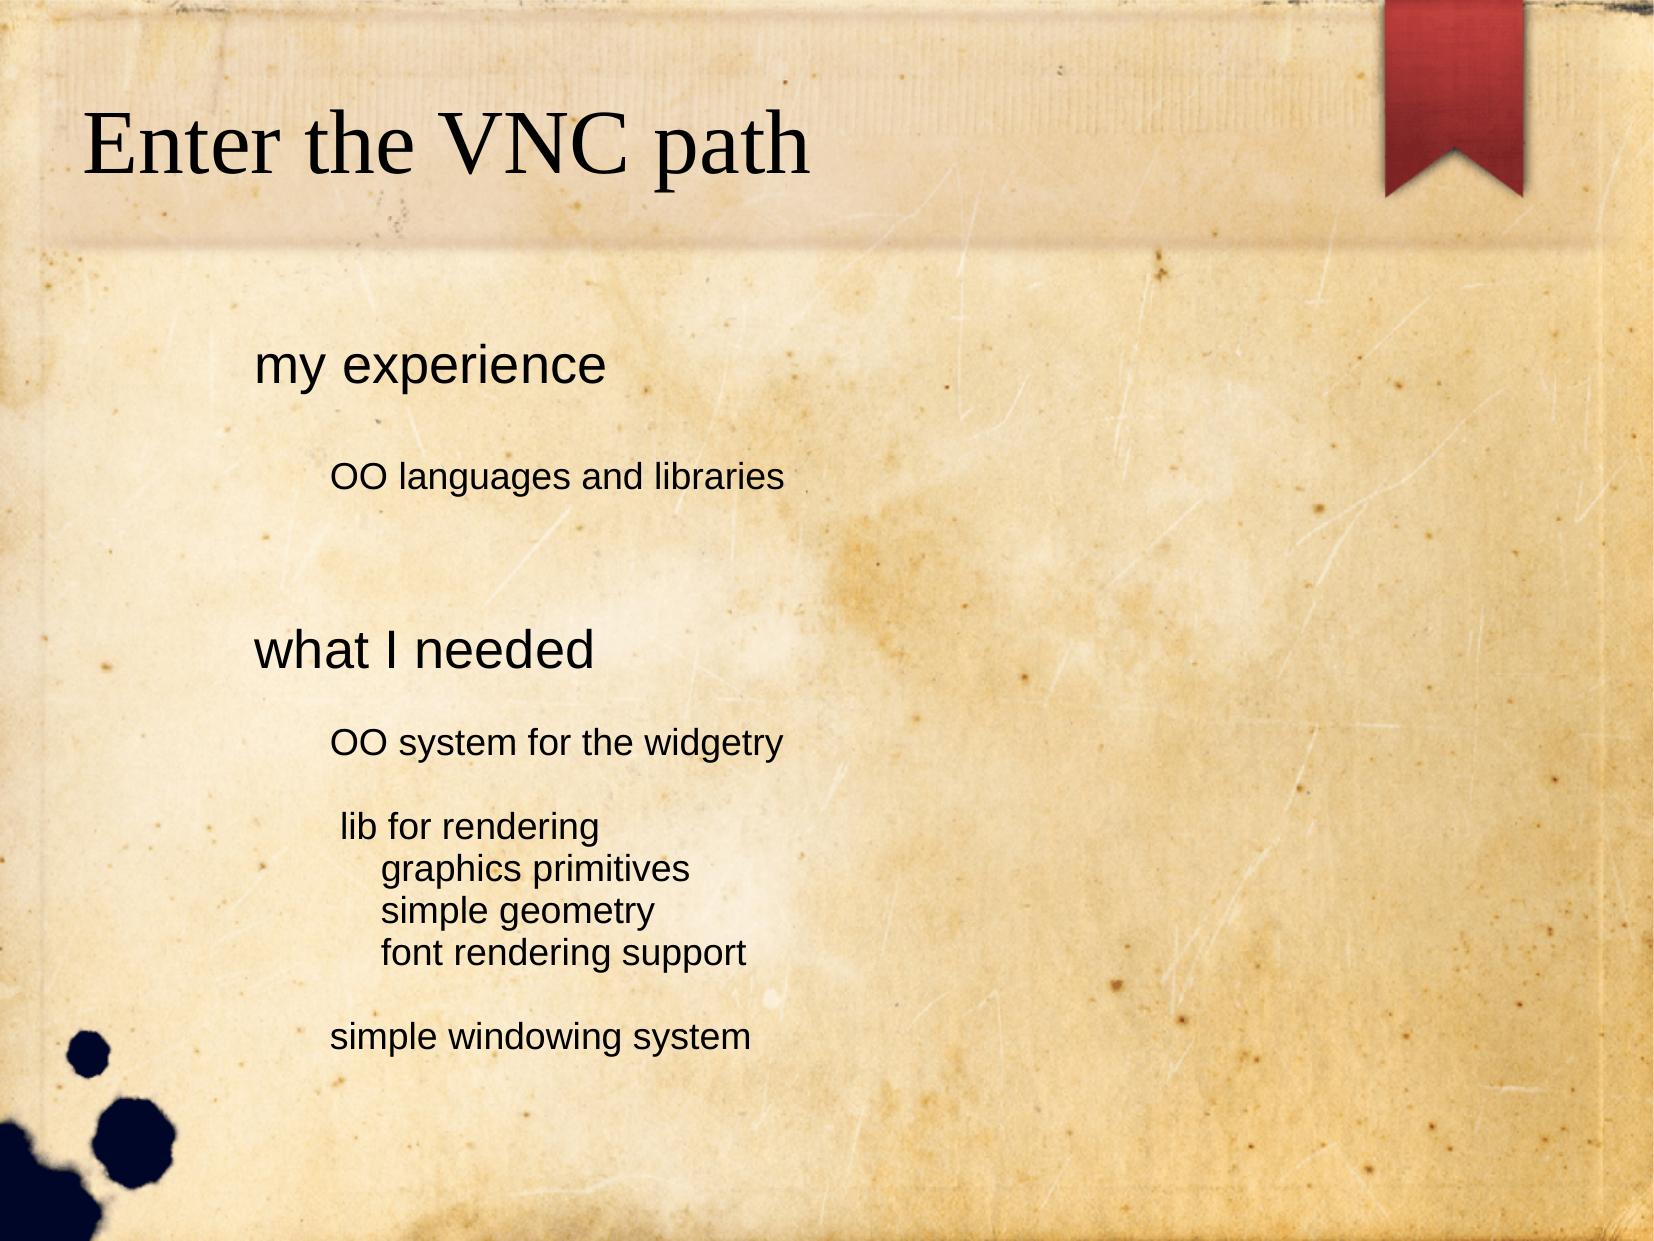

# Enter the VNC path
my experience
	OO languages and libraries
what I needed
	OO system for the widgetry
	 lib for rendering
 graphics primitives
 simple geometry
 font rendering support
	simple windowing system